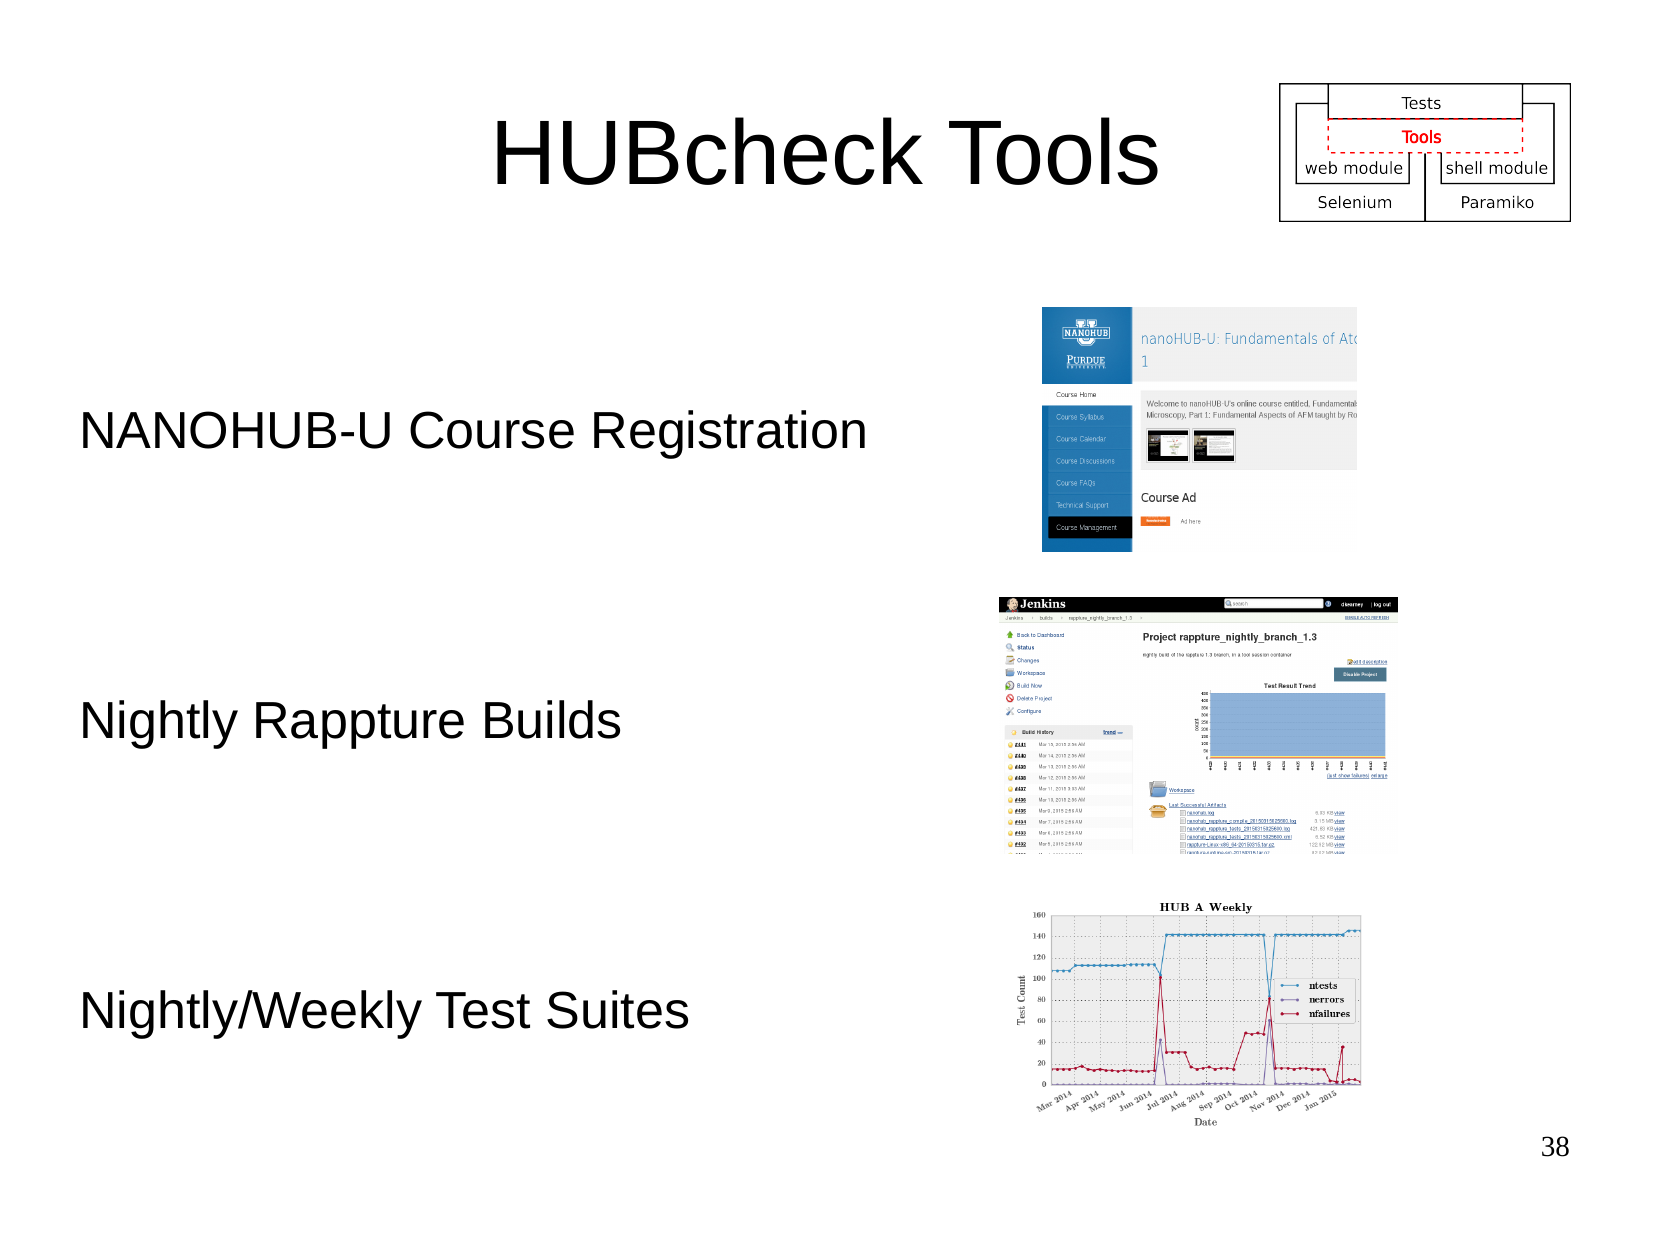

# HUBcheck Tools
NANOHUB-U Course Registration
Nightly Rappture Builds
Nightly/Weekly Test Suites
38